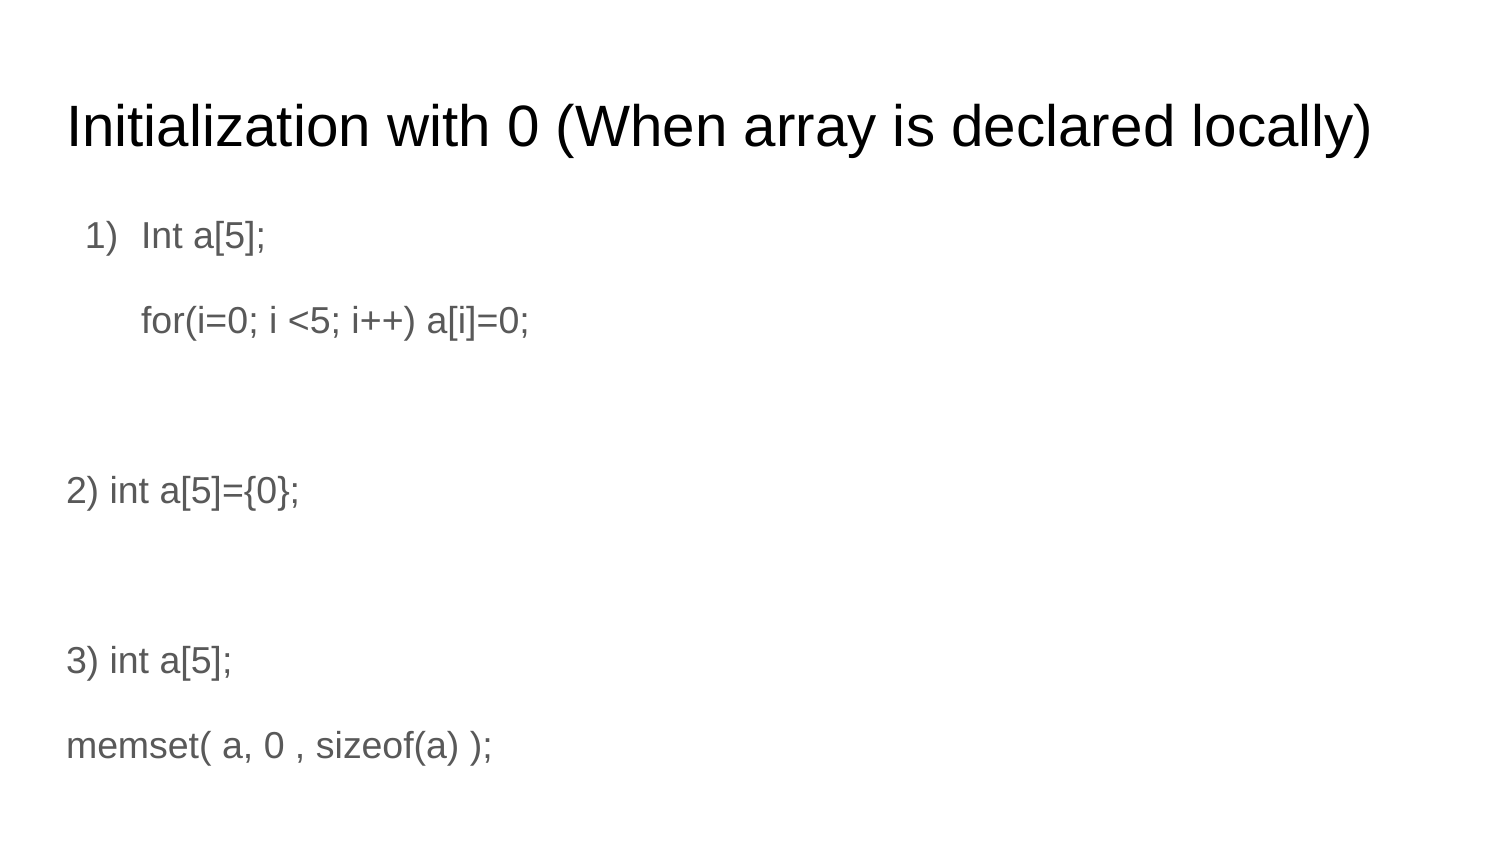

# Initialization with 0 (When array is declared locally)
Int a[5];
for(i=0; i <5; i++) a[i]=0;
2) int a[5]={0};
3) int a[5];
memset( a, 0 , sizeof(a) );